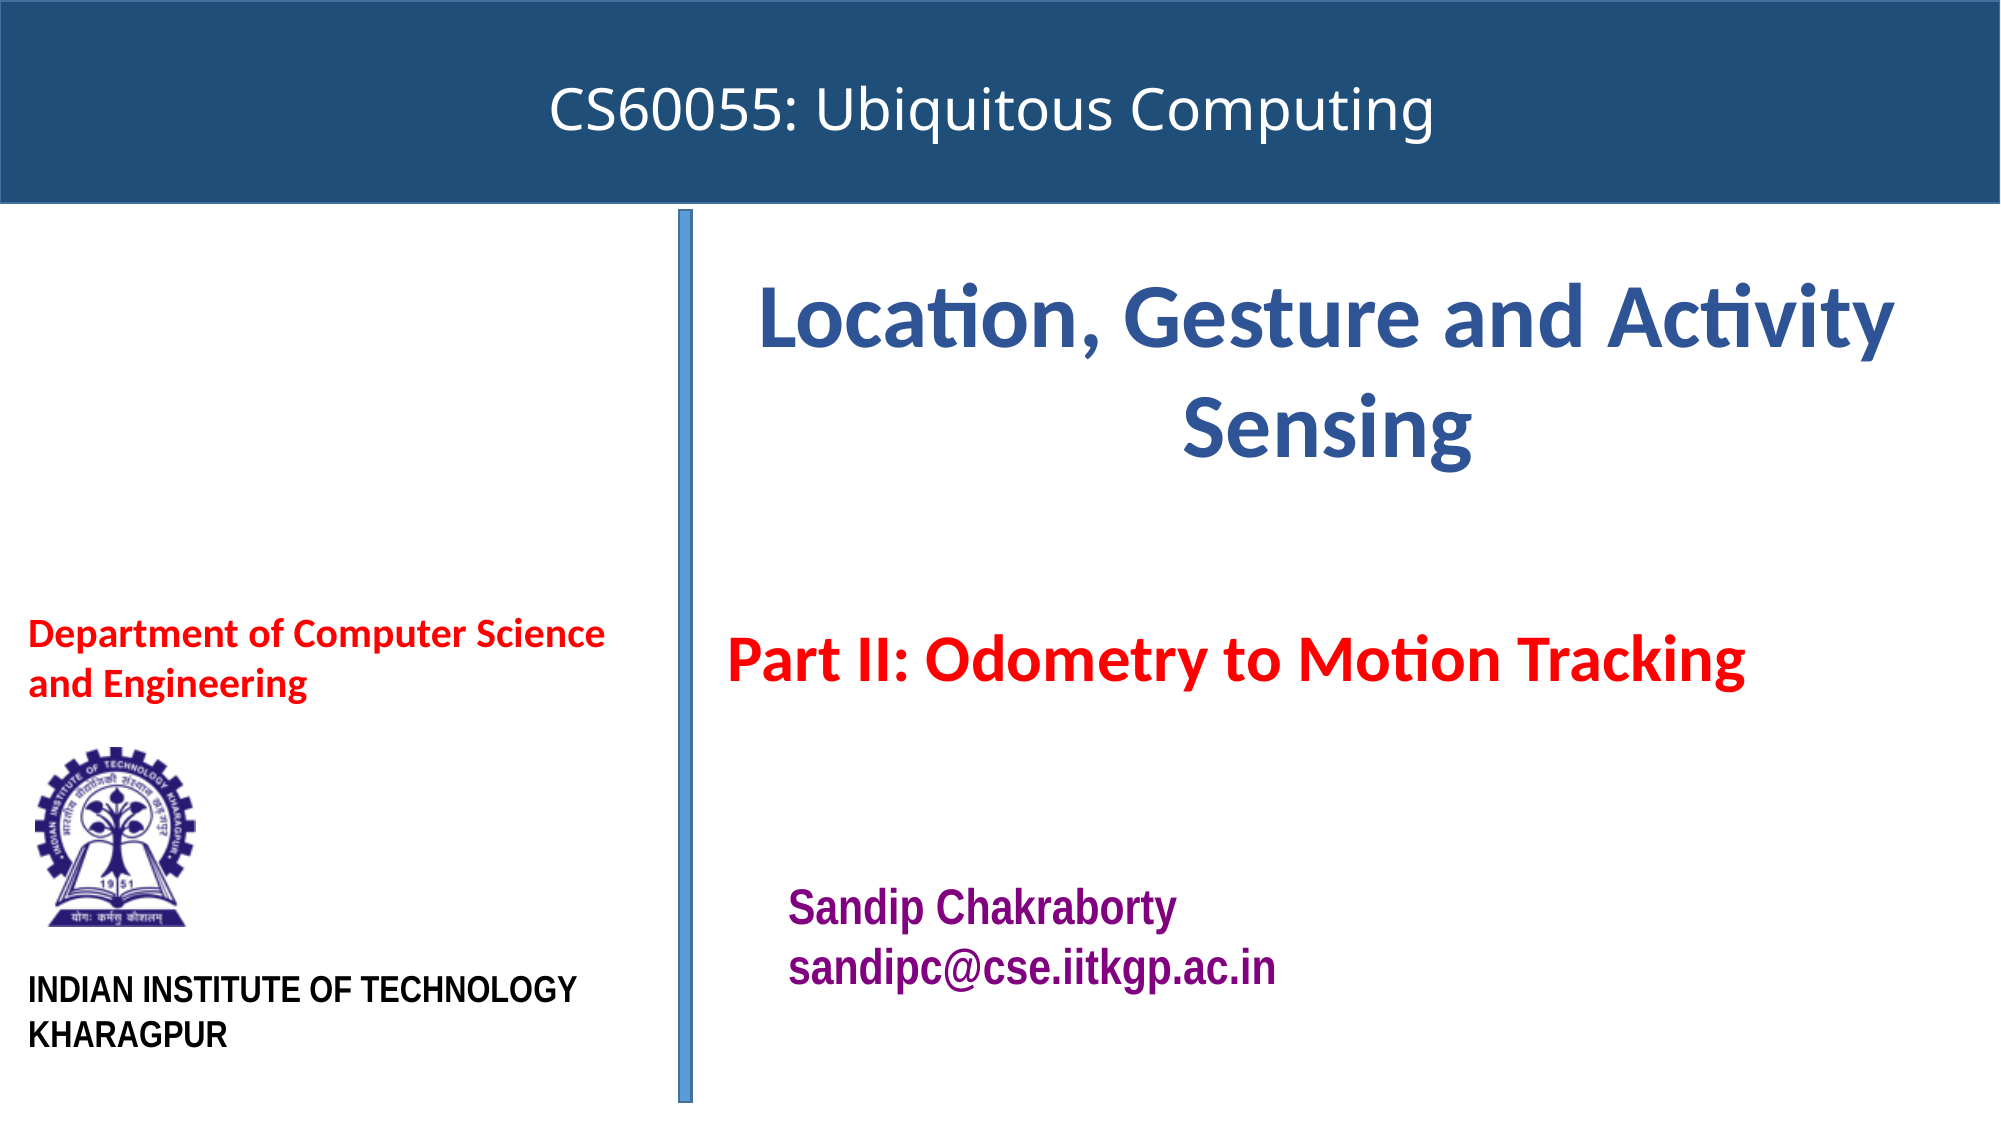

# CS60055: Ubiquitous Computing
Location, Gesture and Activity Sensing
Part II: Odometry to Motion Tracking